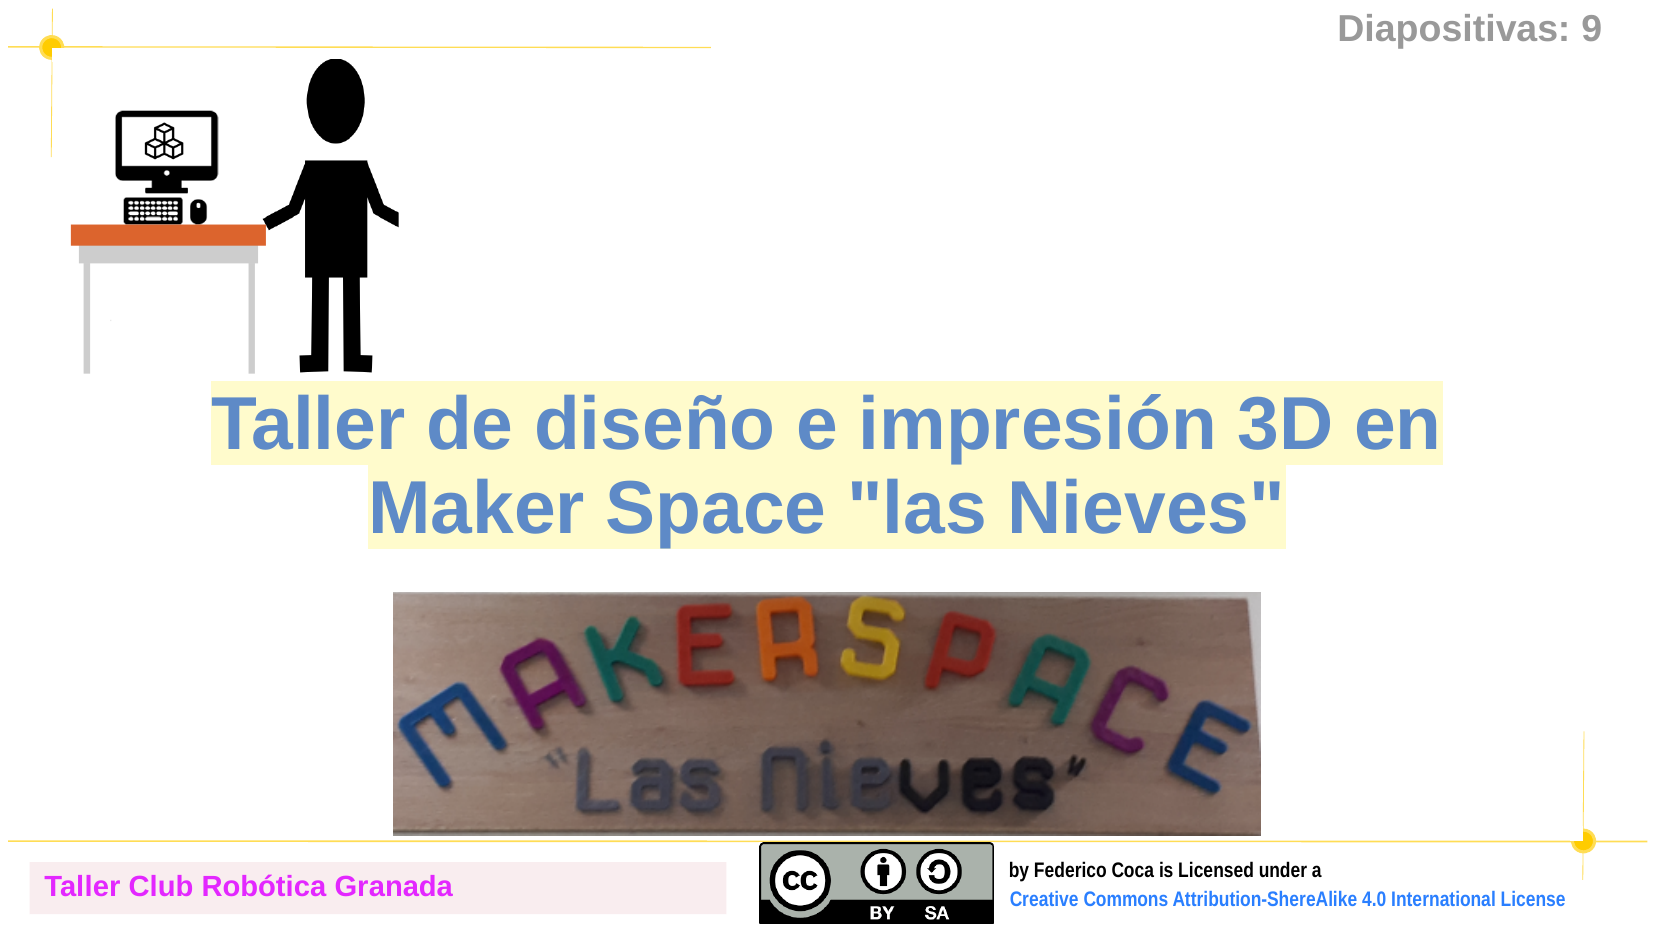

Diapositivas: 9
Taller de diseño e impresión 3D en Maker Space "las Nieves"
Taller Club Robótica Granada